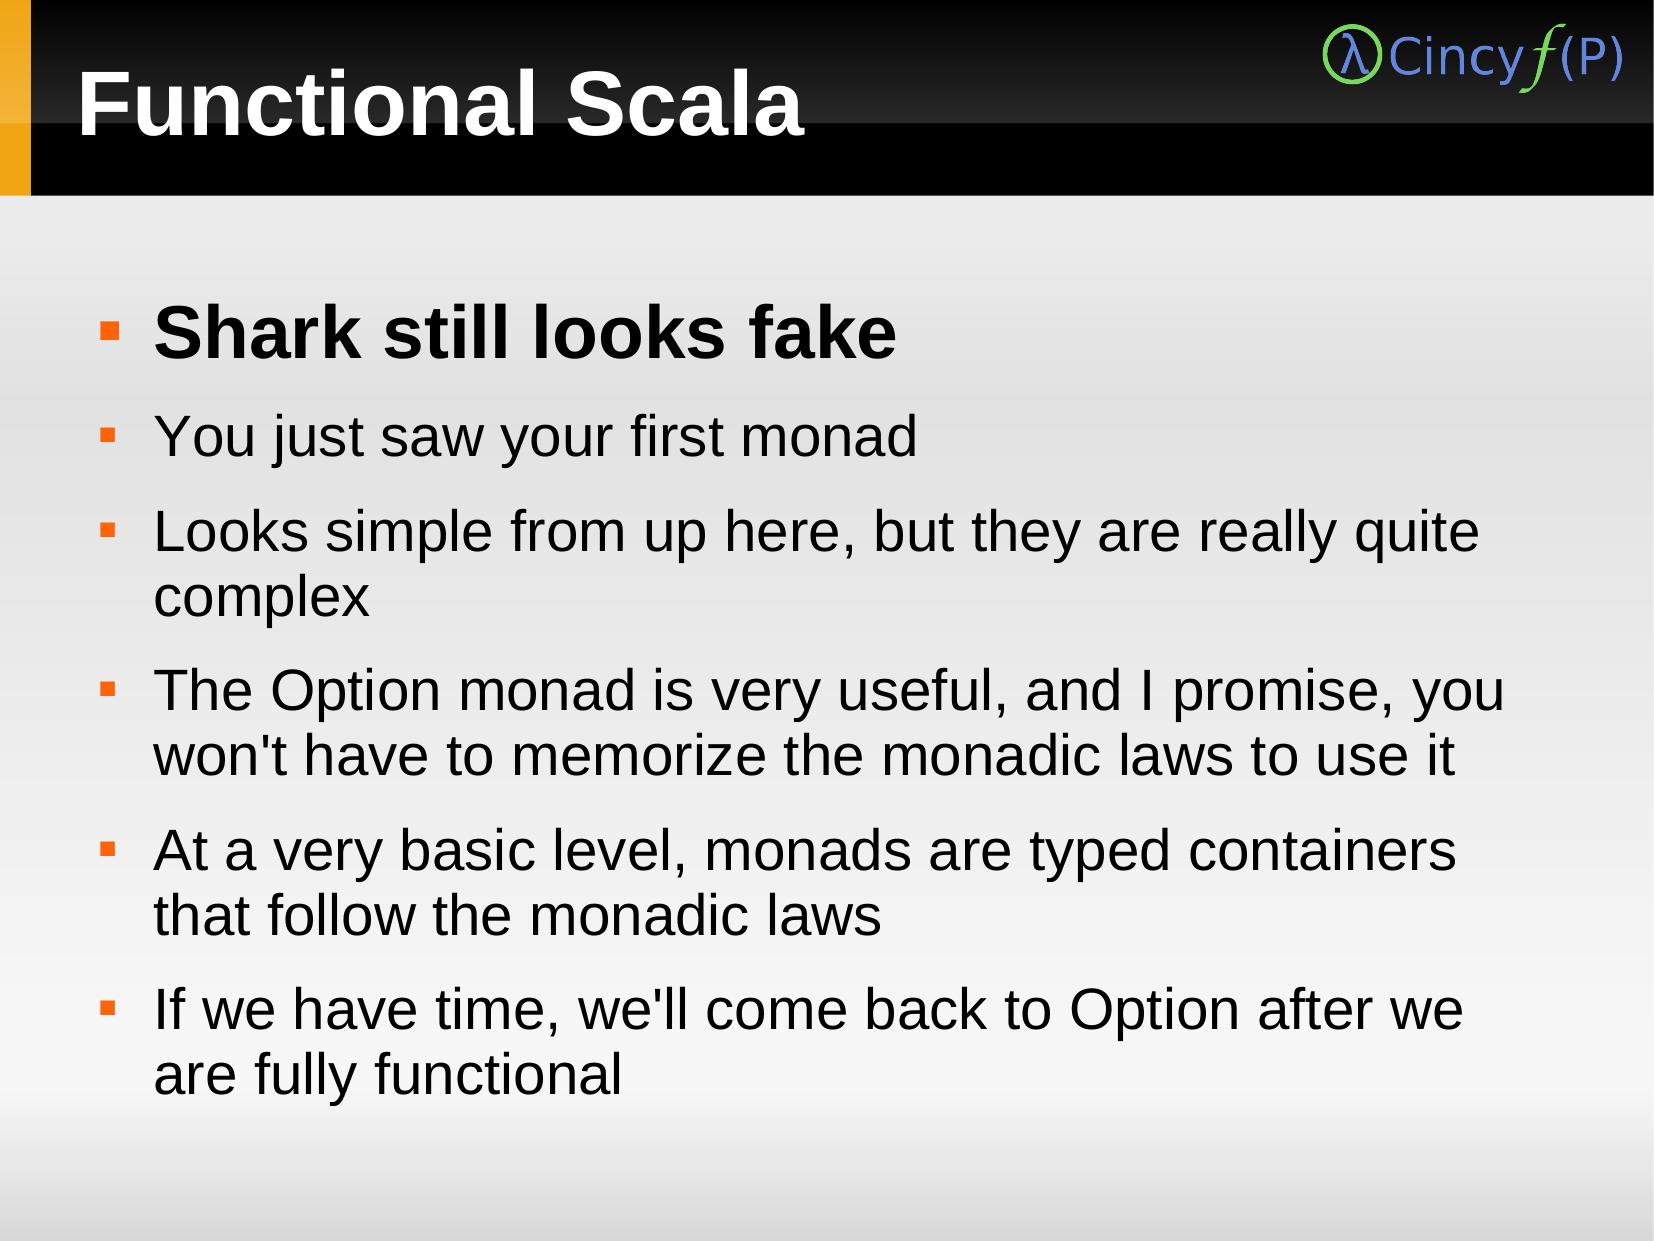

# Functional Scala
Shark still looks fake
You just saw your first monad
Looks simple from up here, but they are really quite complex
The Option monad is very useful, and I promise, you won't have to memorize the monadic laws to use it
At a very basic level, monads are typed containers that follow the monadic laws
If we have time, we'll come back to Option after we are fully functional